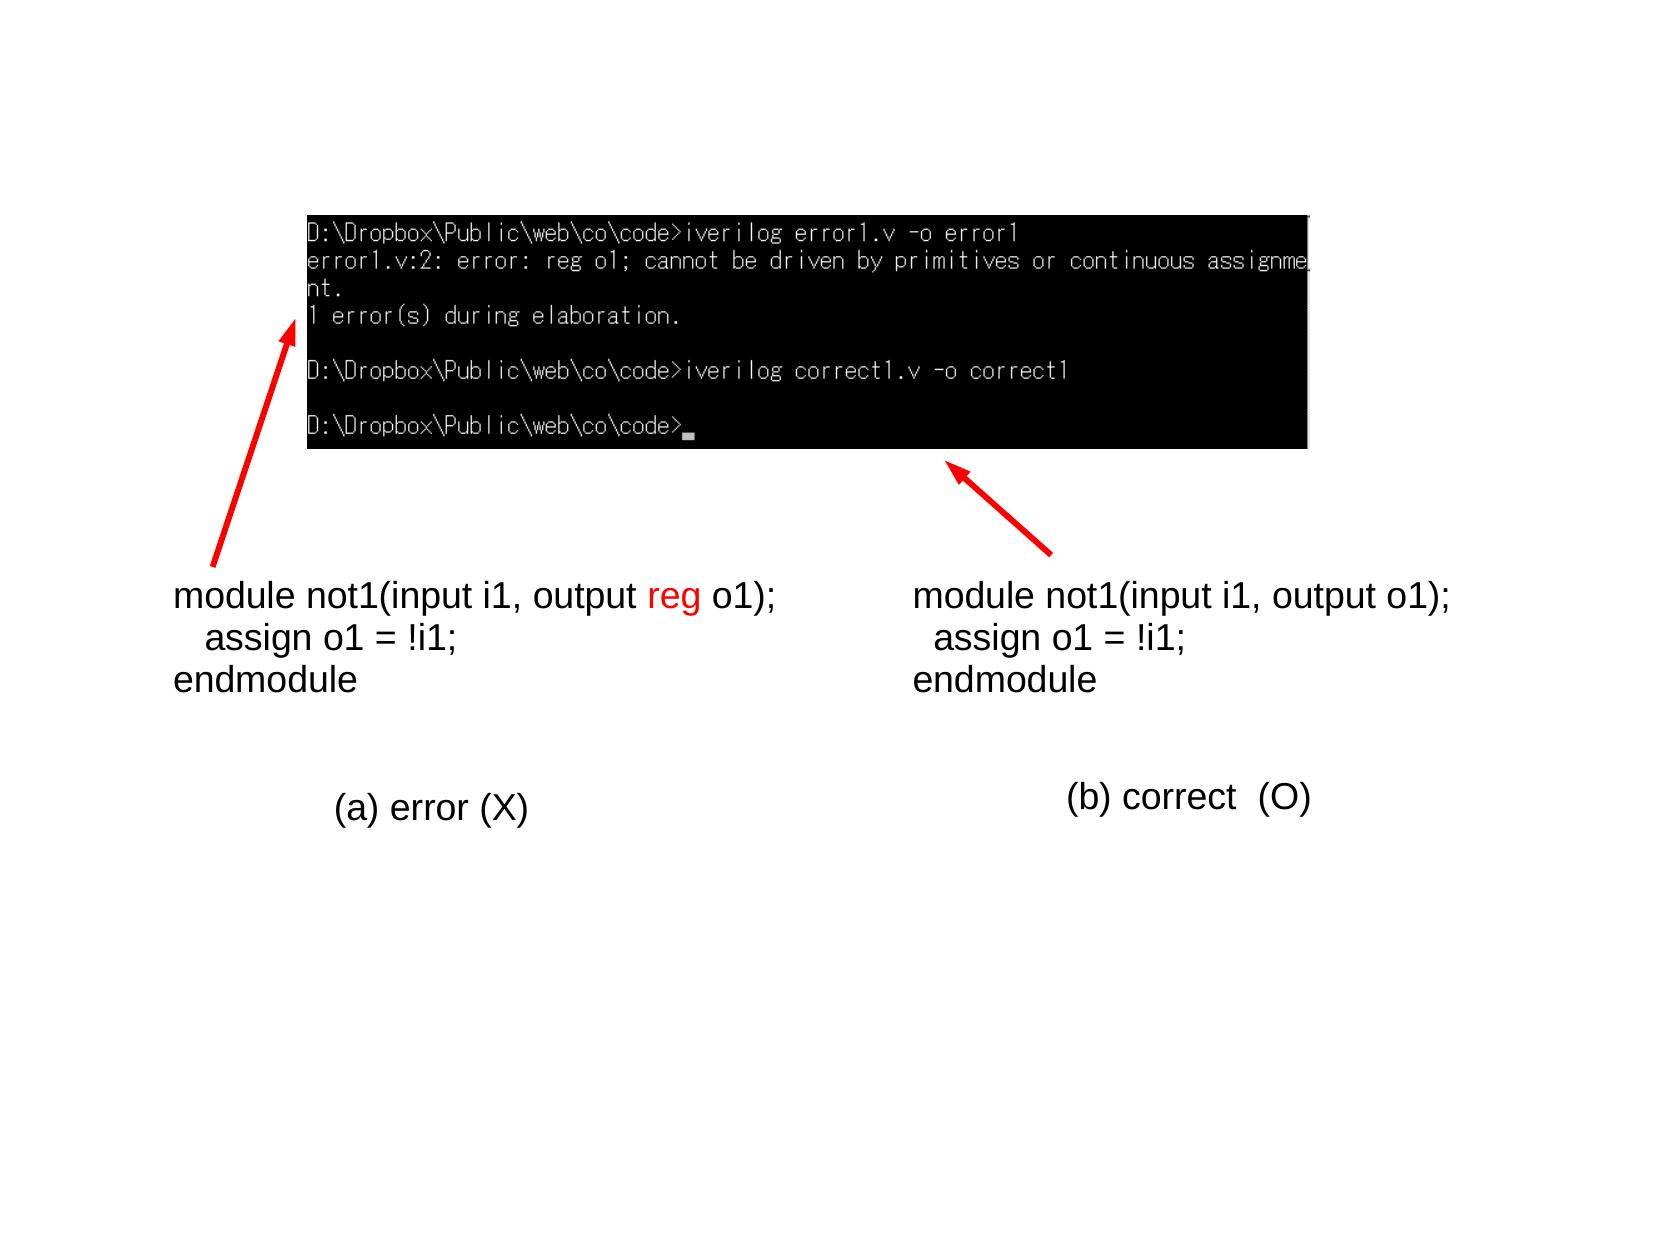

module not1(input i1, output reg o1);
 assign o1 = !i1;
endmodule
module not1(input i1, output o1);
 assign o1 = !i1;
endmodule
(b) correct (O)
(a) error (X)